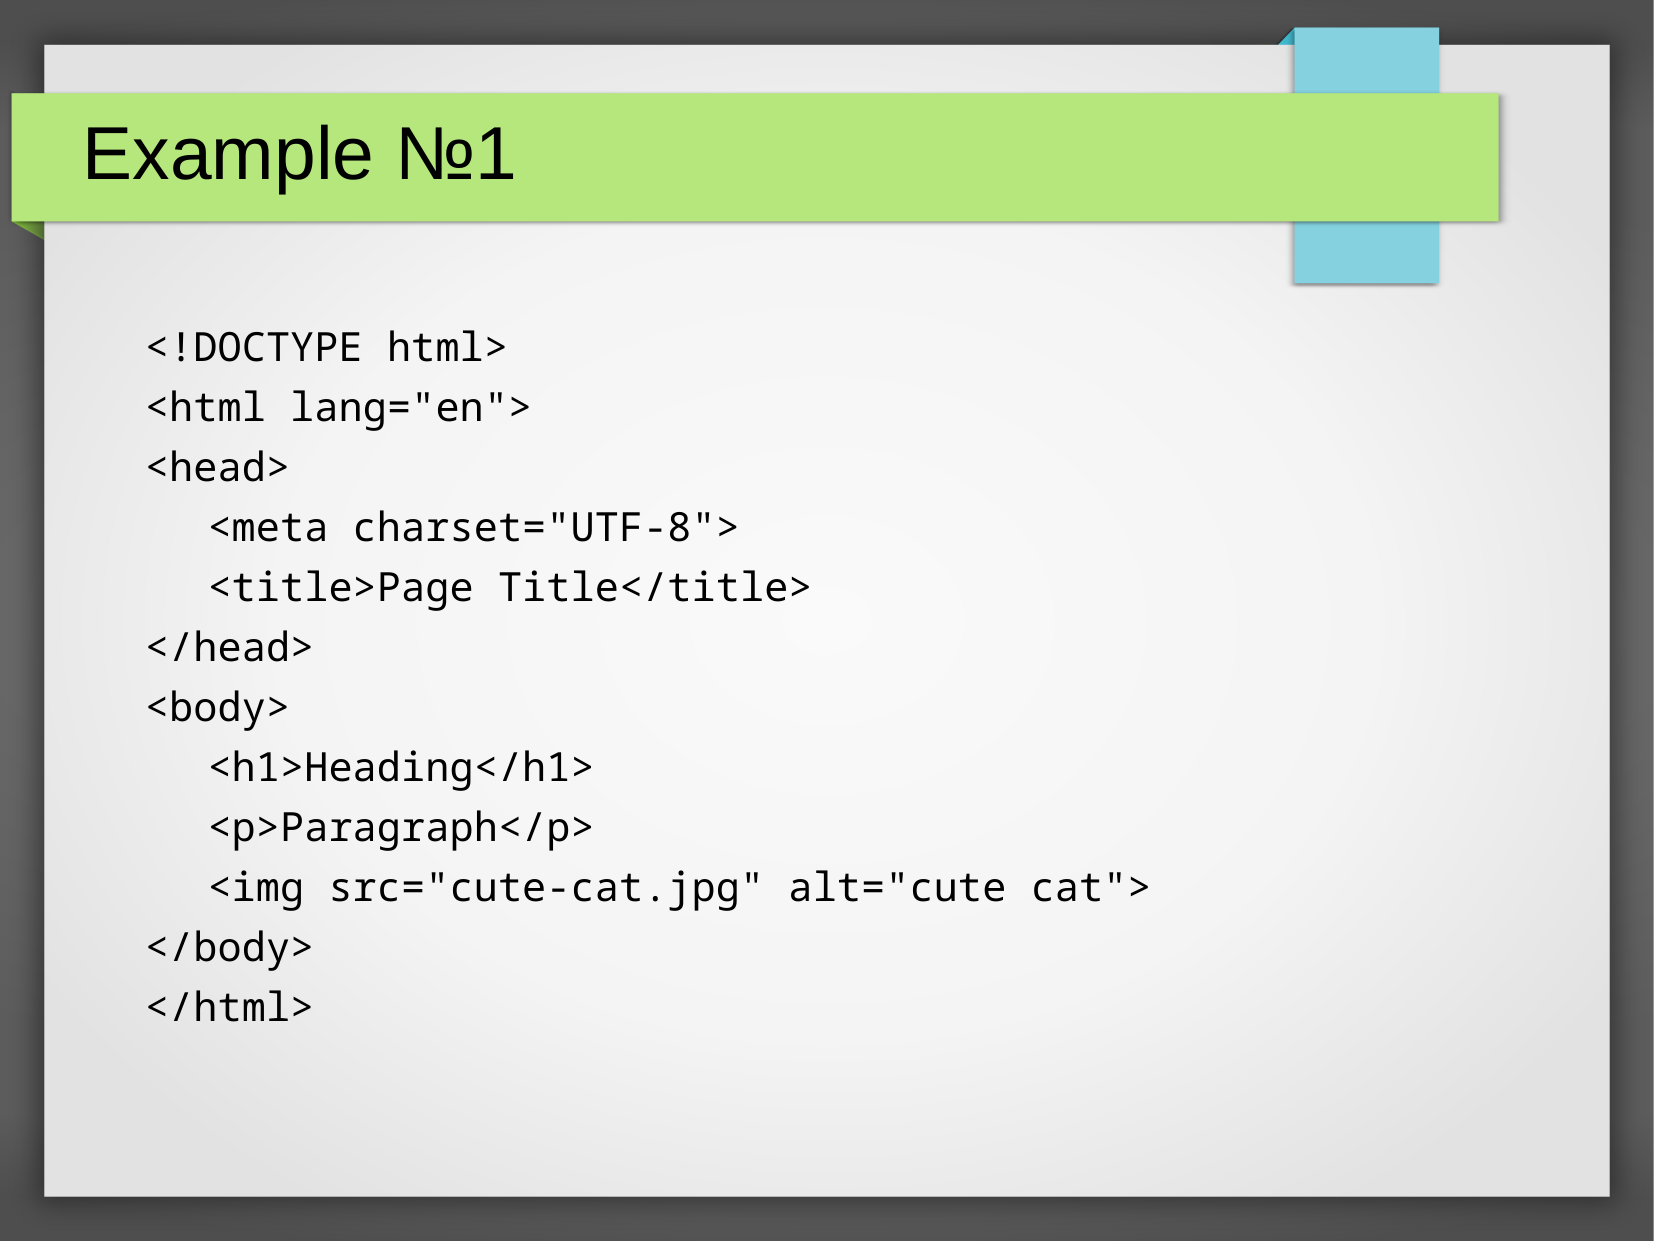

# Example №1
<!DOCTYPE html>
<html lang="en">
<head>
<meta charset="UTF-8">
<title>Page Title</title>
</head>
<body>
<h1>Heading</h1>
<p>Paragraph</p>
<img src="cute-cat.jpg" alt="cute cat">
</body>
</html>